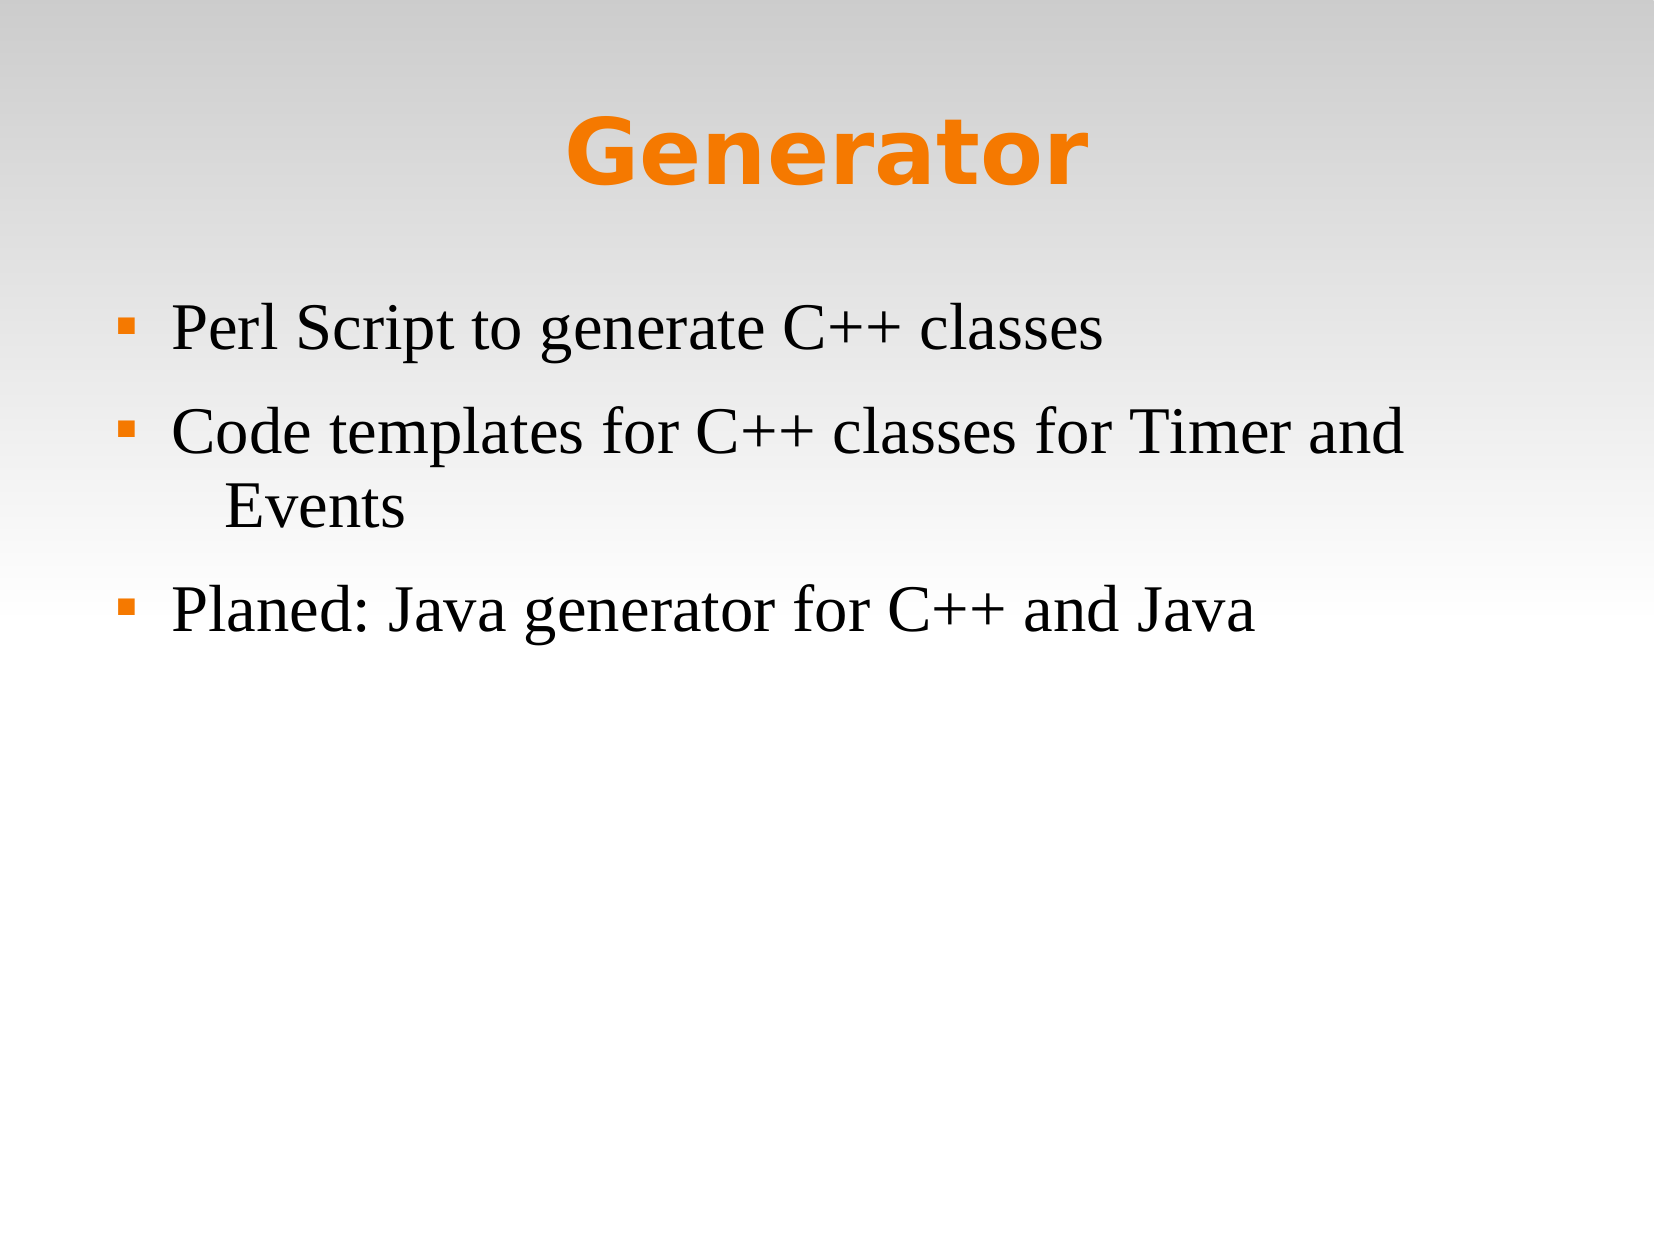

# Generator
Perl Script to generate C++ classes
Code templates for C++ classes for Timer and Events
Planed: Java generator for C++ and Java